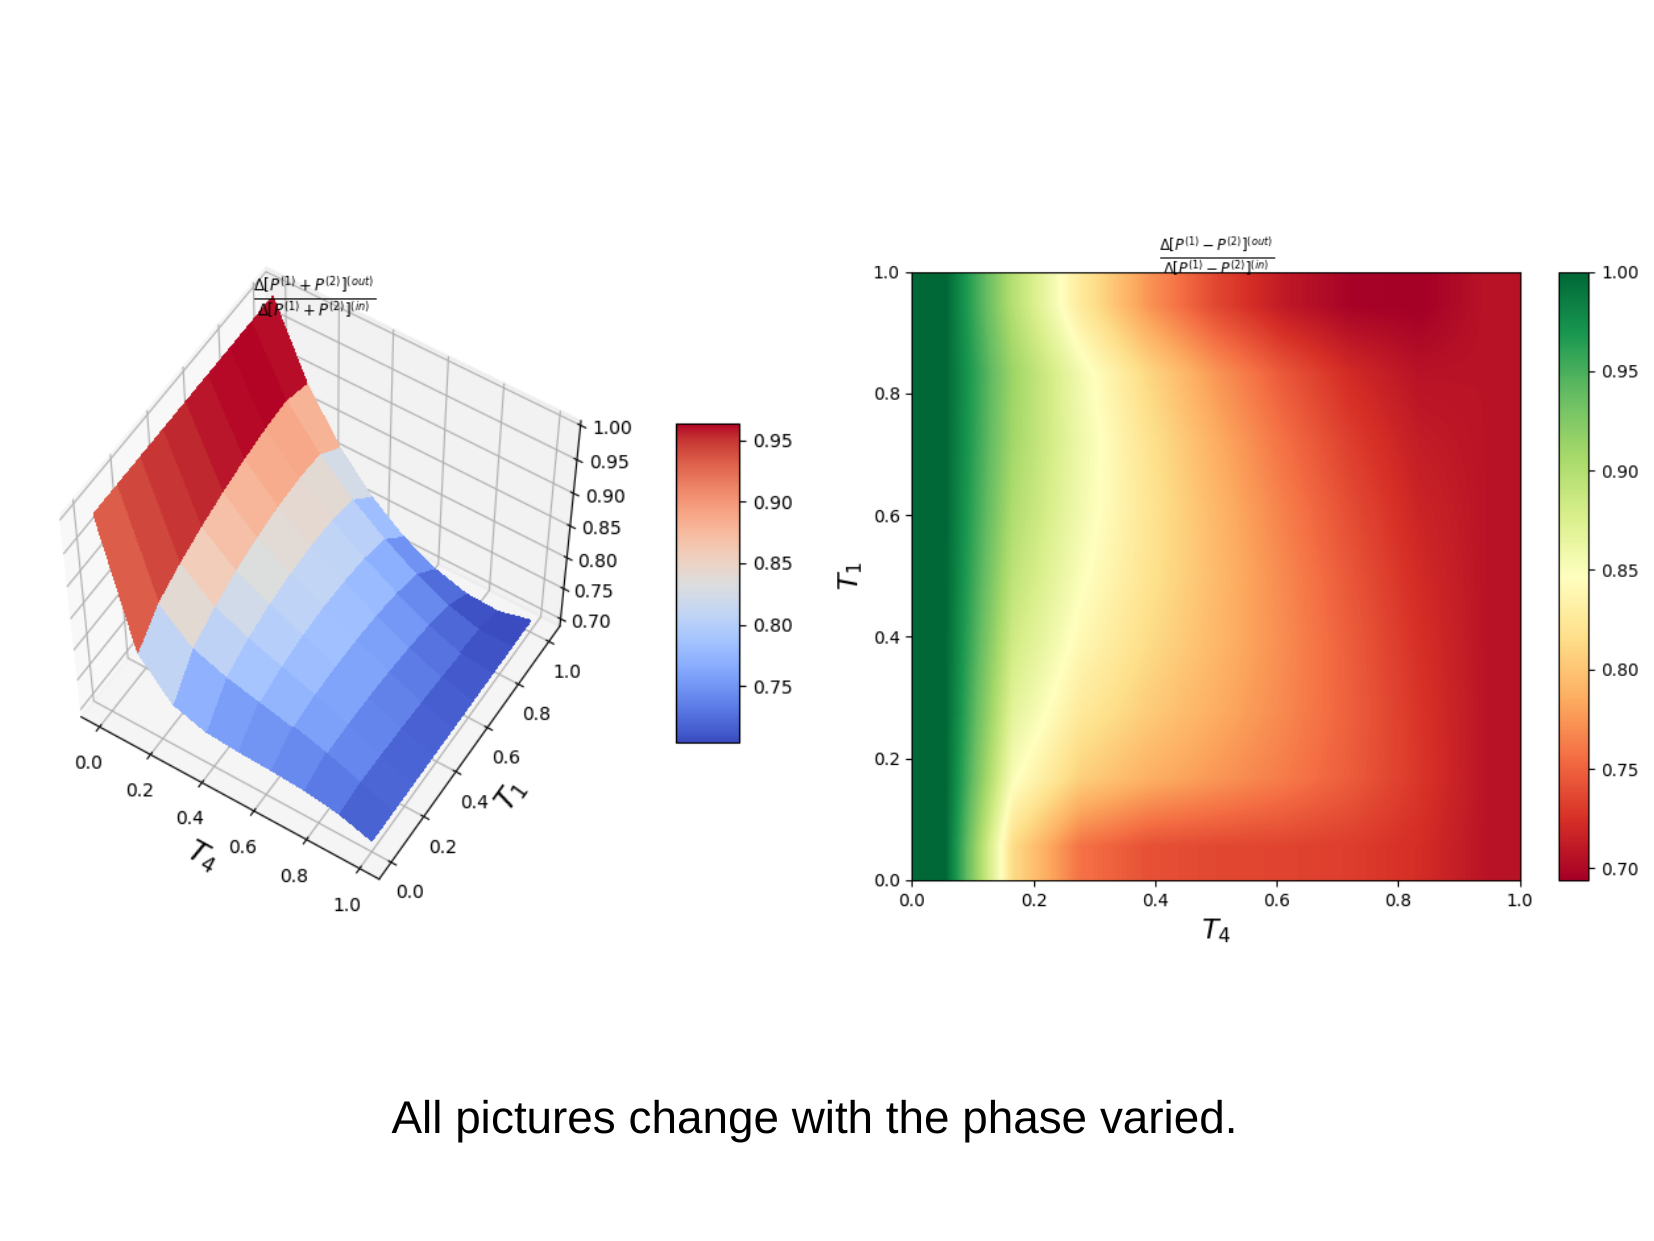

# All pictures change with the phase varied.